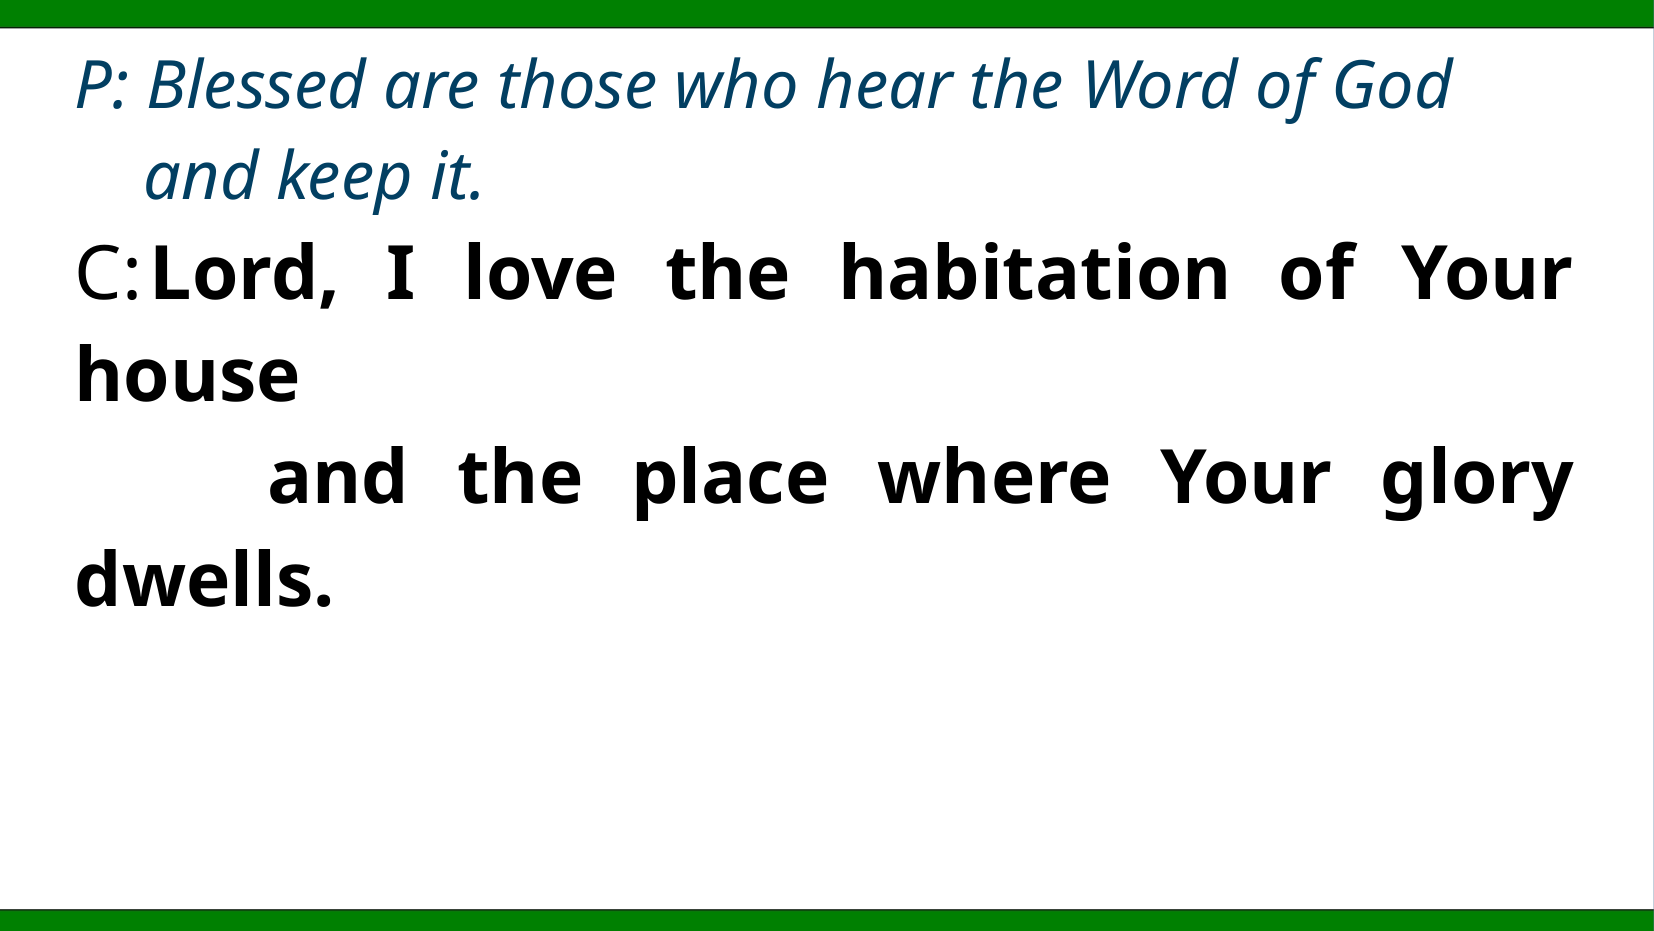

P: Blessed are those who hear the Word of God
 and keep it.
C:	Lord, I love the habitation of Your house
 and the place where Your glory dwells.